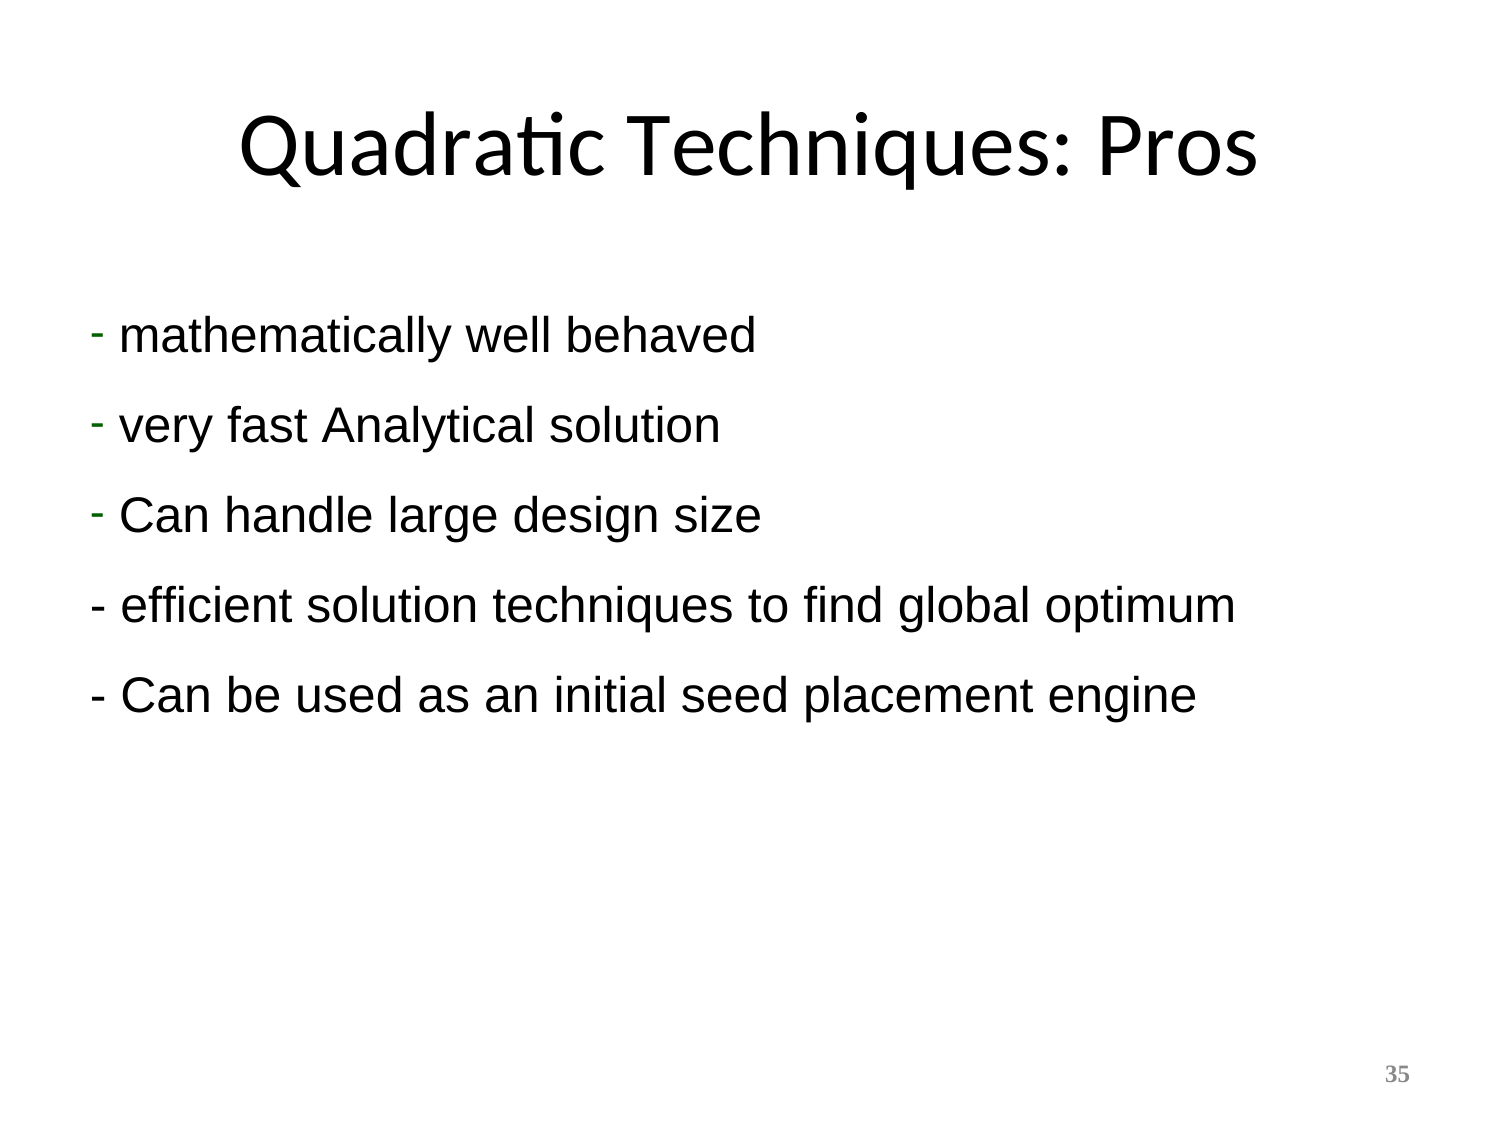

# Quadratic Techniques: Pros
 mathematically well behaved
 very fast Analytical solution
 Can handle large design size
- efficient solution techniques to find global optimum
- Can be used as an initial seed placement engine